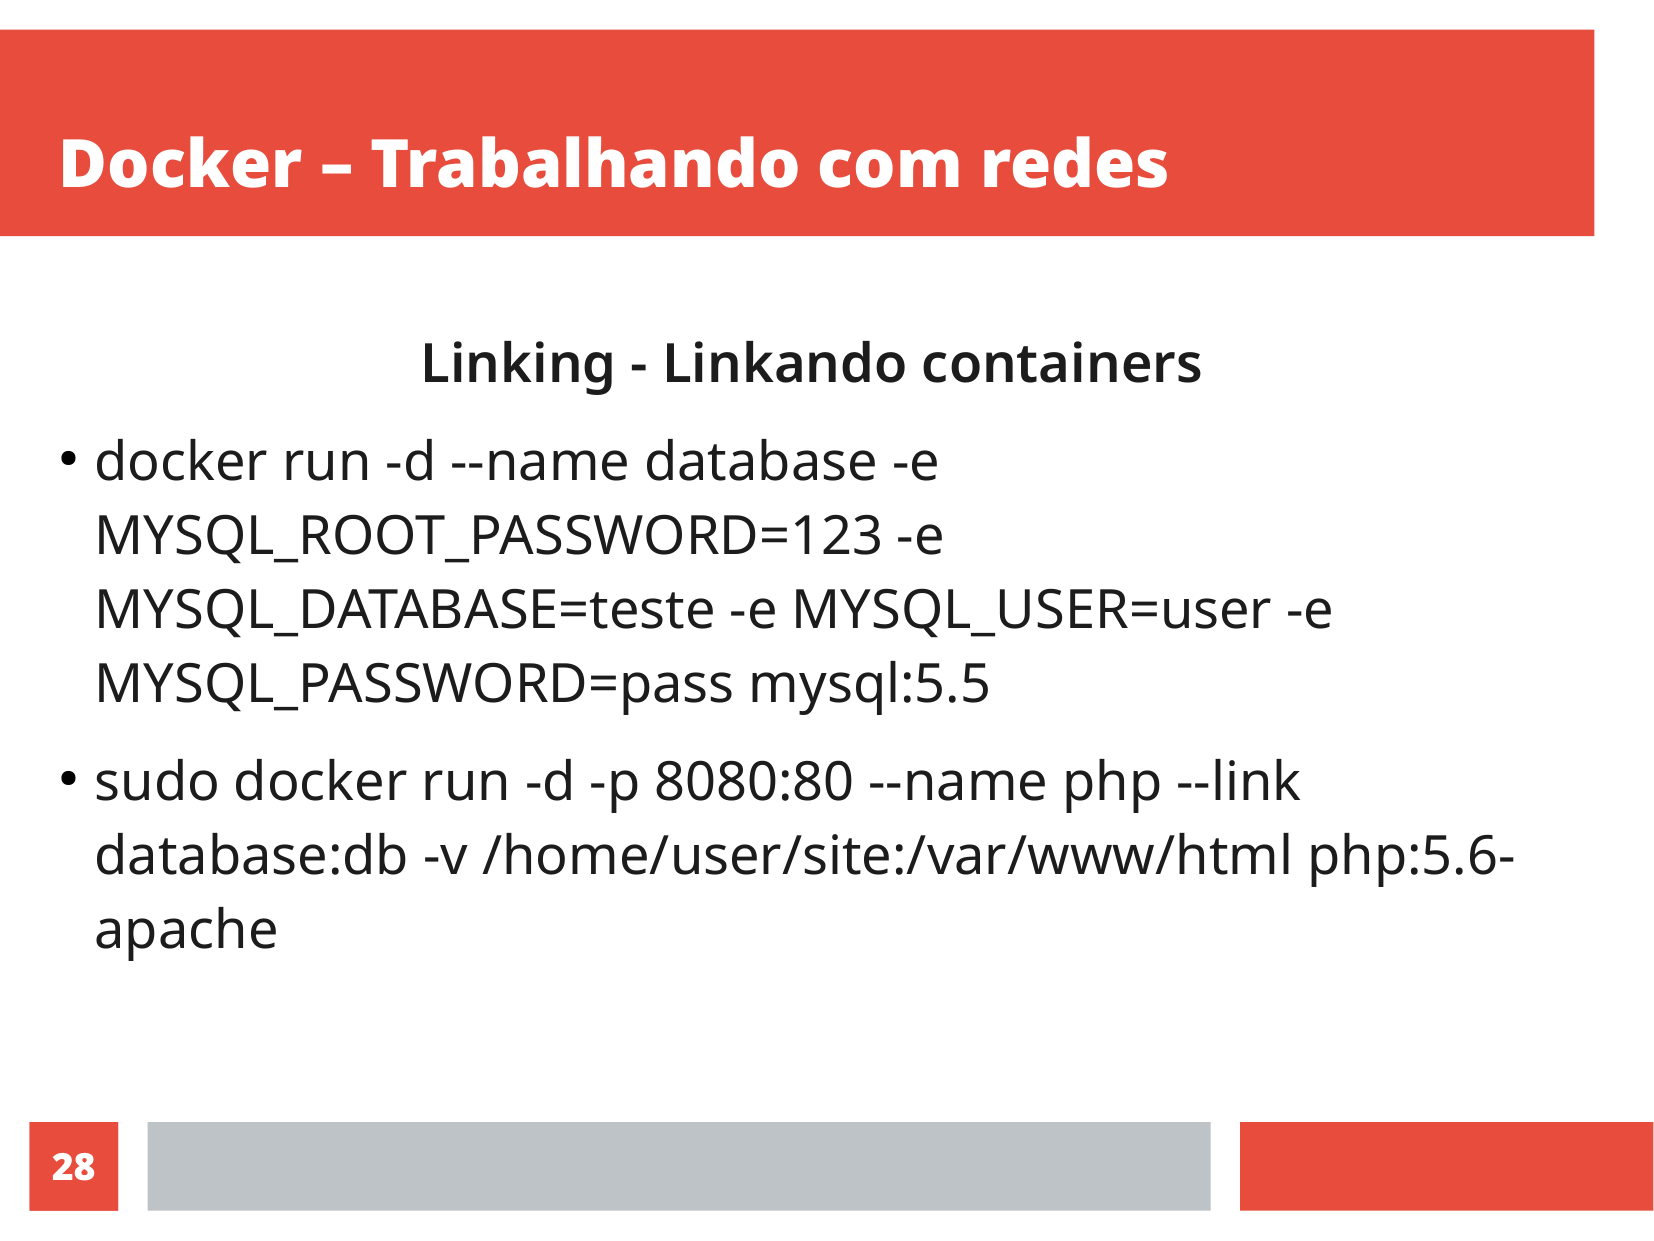

# Docker – Trabalhando com redes
Linking - Linkando containers
docker run -d --name database -e MYSQL_ROOT_PASSWORD=123 -e MYSQL_DATABASE=teste -e MYSQL_USER=user -e MYSQL_PASSWORD=pass mysql:5.5
sudo docker run -d -p 8080:80 --name php --link database:db -v /home/user/site:/var/www/html php:5.6-apache
28